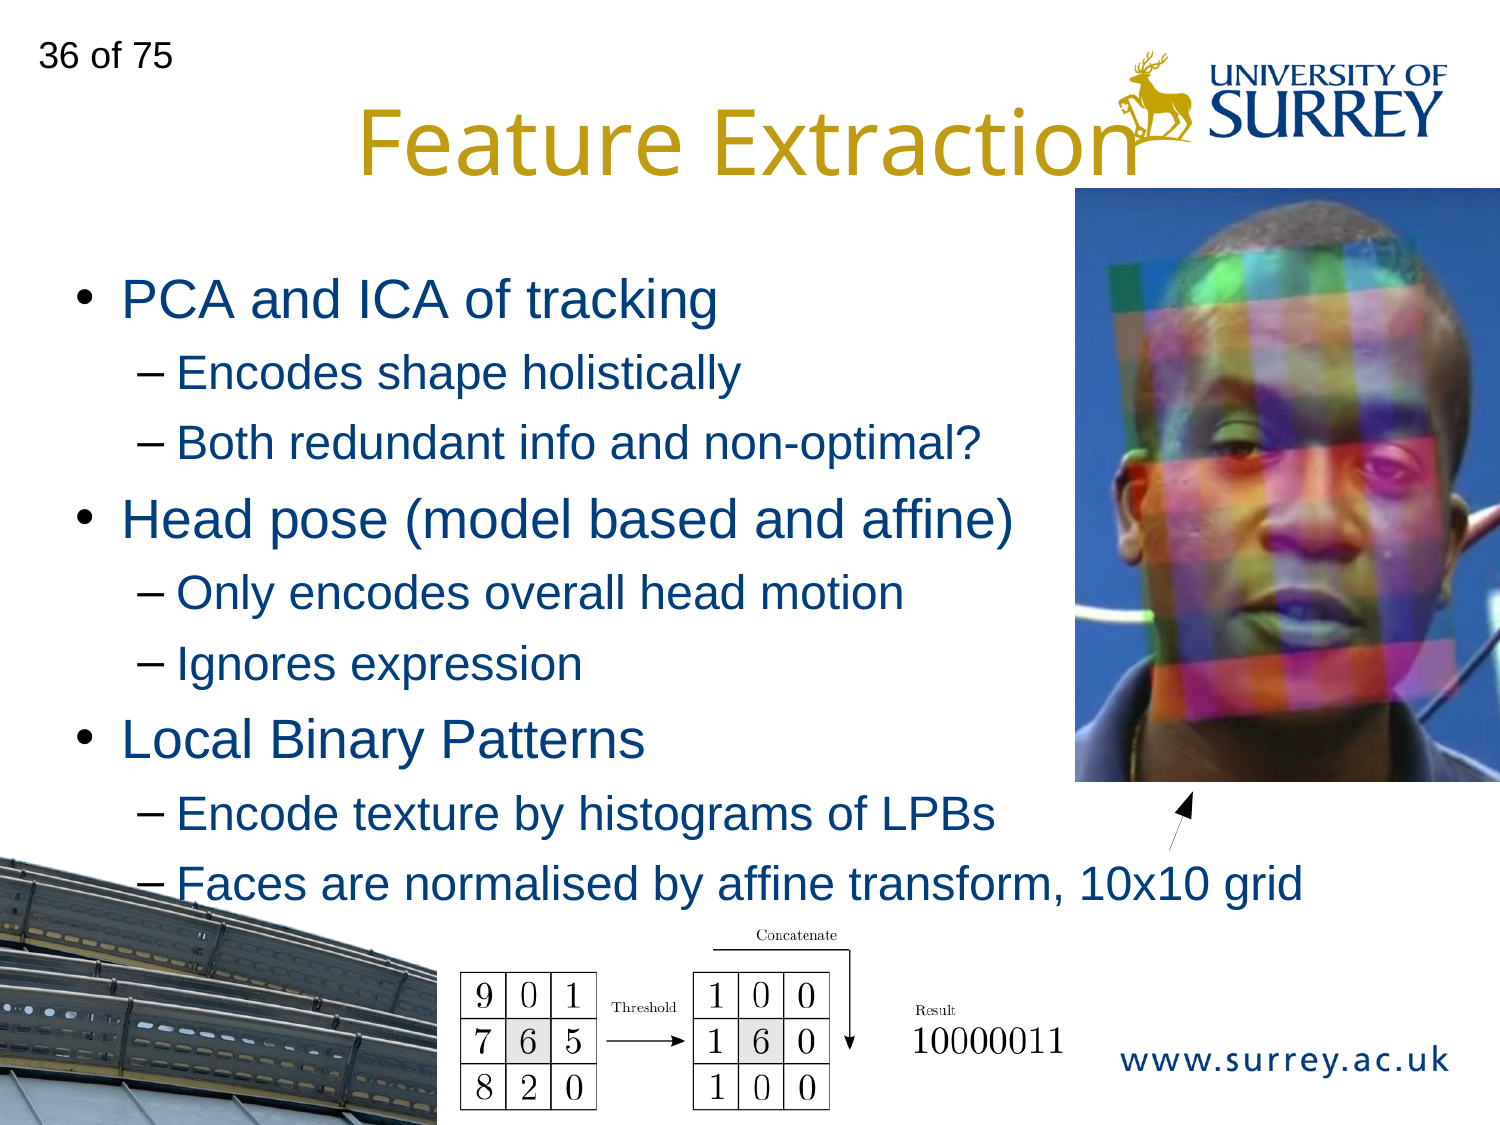

# Feature Extraction
PCA and ICA of tracking
Encodes shape holistically
Both redundant info and non-optimal?
Head pose (model based and affine)
Only encodes overall head motion
Ignores expression
Local Binary Patterns
Encode texture by histograms of LPBs
Faces are normalised by affine transform, 10x10 grid